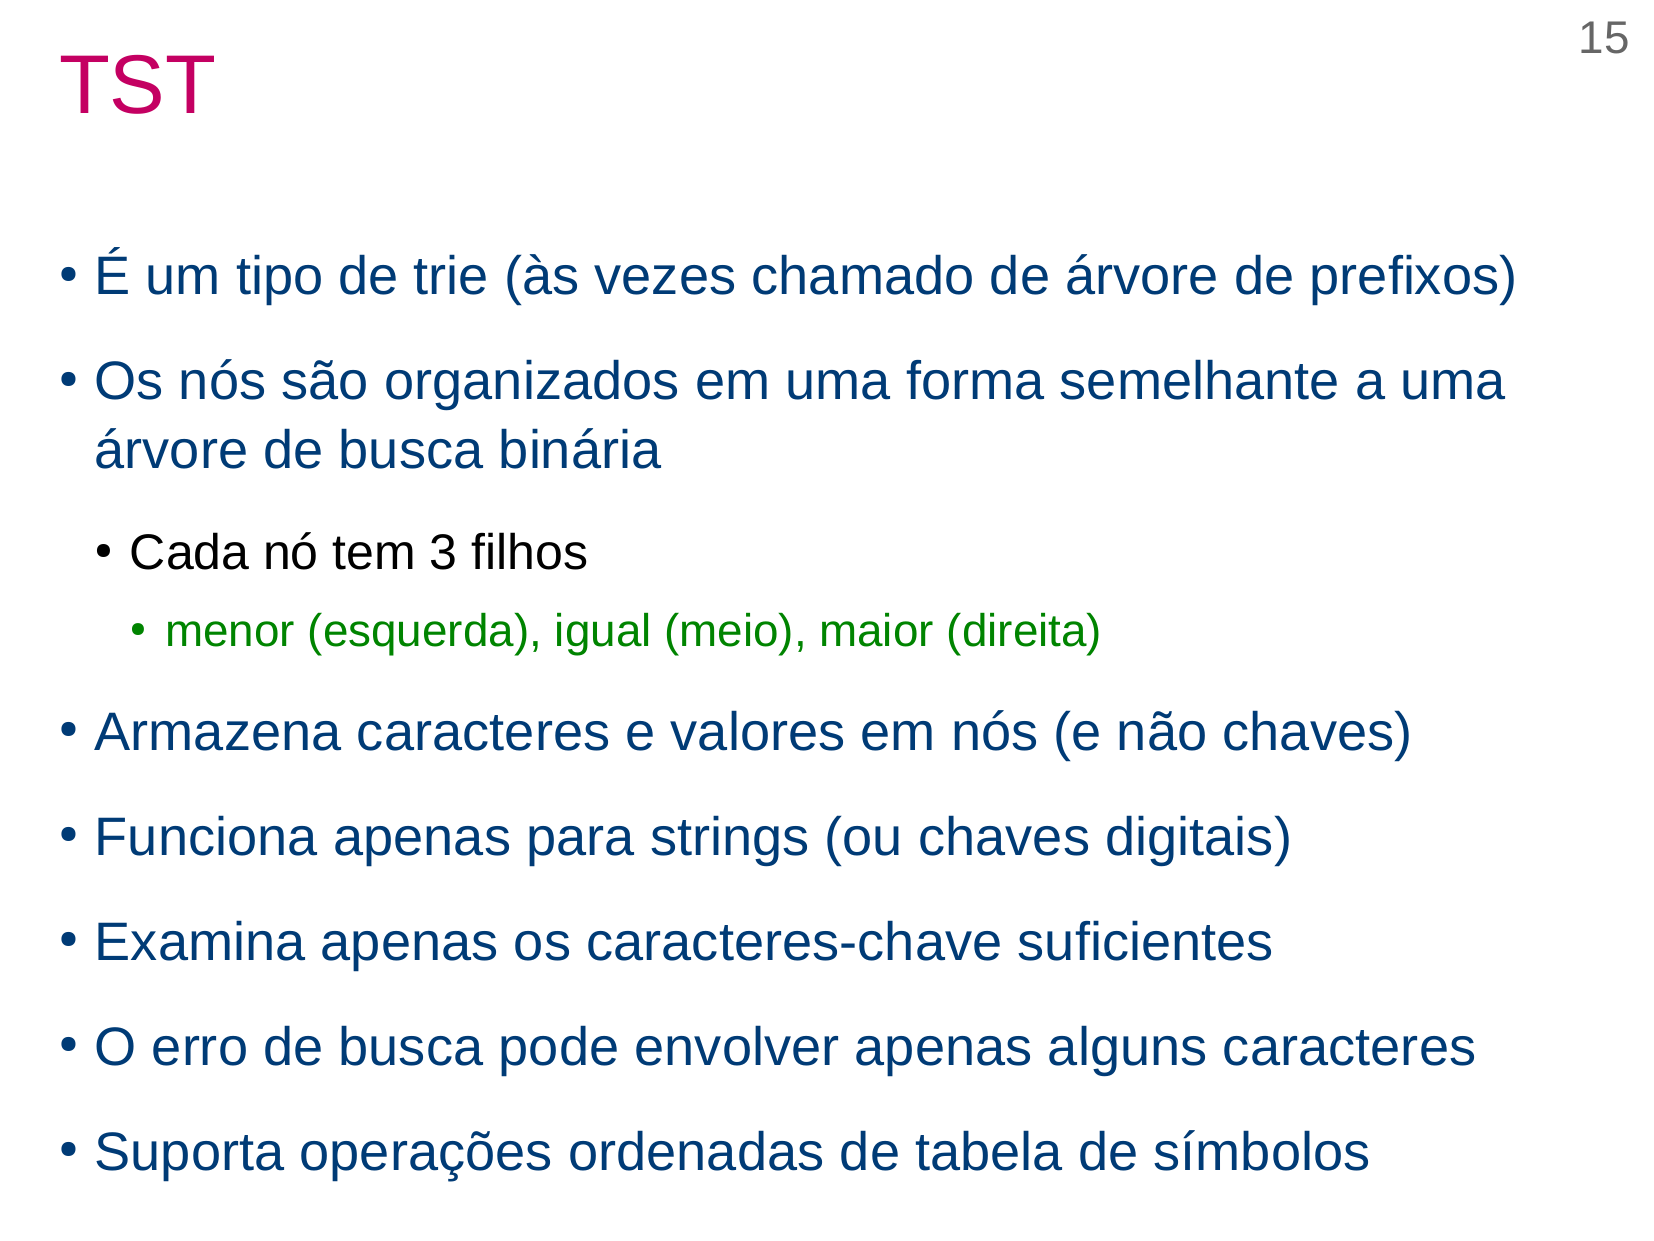

15
# TST
É um tipo de trie (às vezes chamado de árvore de prefixos)
Os nós são organizados em uma forma semelhante a uma árvore de busca binária
Cada nó tem 3 filhos
menor (esquerda), igual (meio), maior (direita)
Armazena caracteres e valores em nós (e não chaves)
Funciona apenas para strings (ou chaves digitais)
Examina apenas os caracteres-chave suficientes
O erro de busca pode envolver apenas alguns caracteres
Suporta operações ordenadas de tabela de símbolos